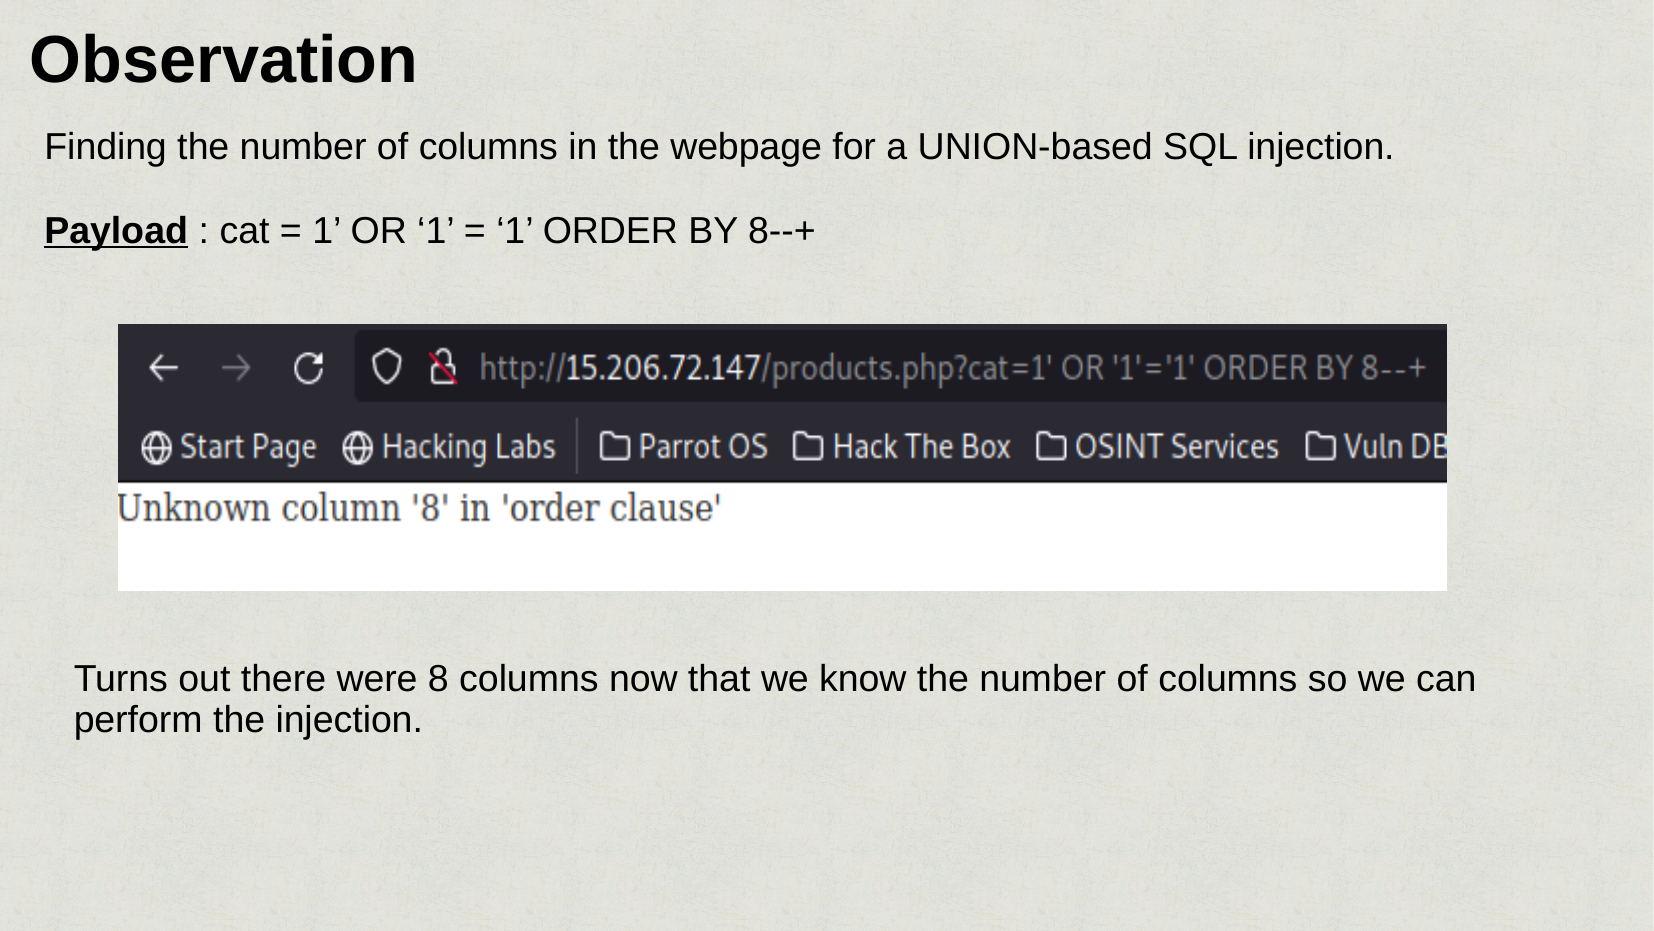

# Observation
Finding the number of columns in the webpage for a UNION-based SQL injection.
Payload : cat = 1’ OR ‘1’ = ‘1’ ORDER BY 8--+
Turns out there were 8 columns now that we know the number of columns so we can perform the injection.